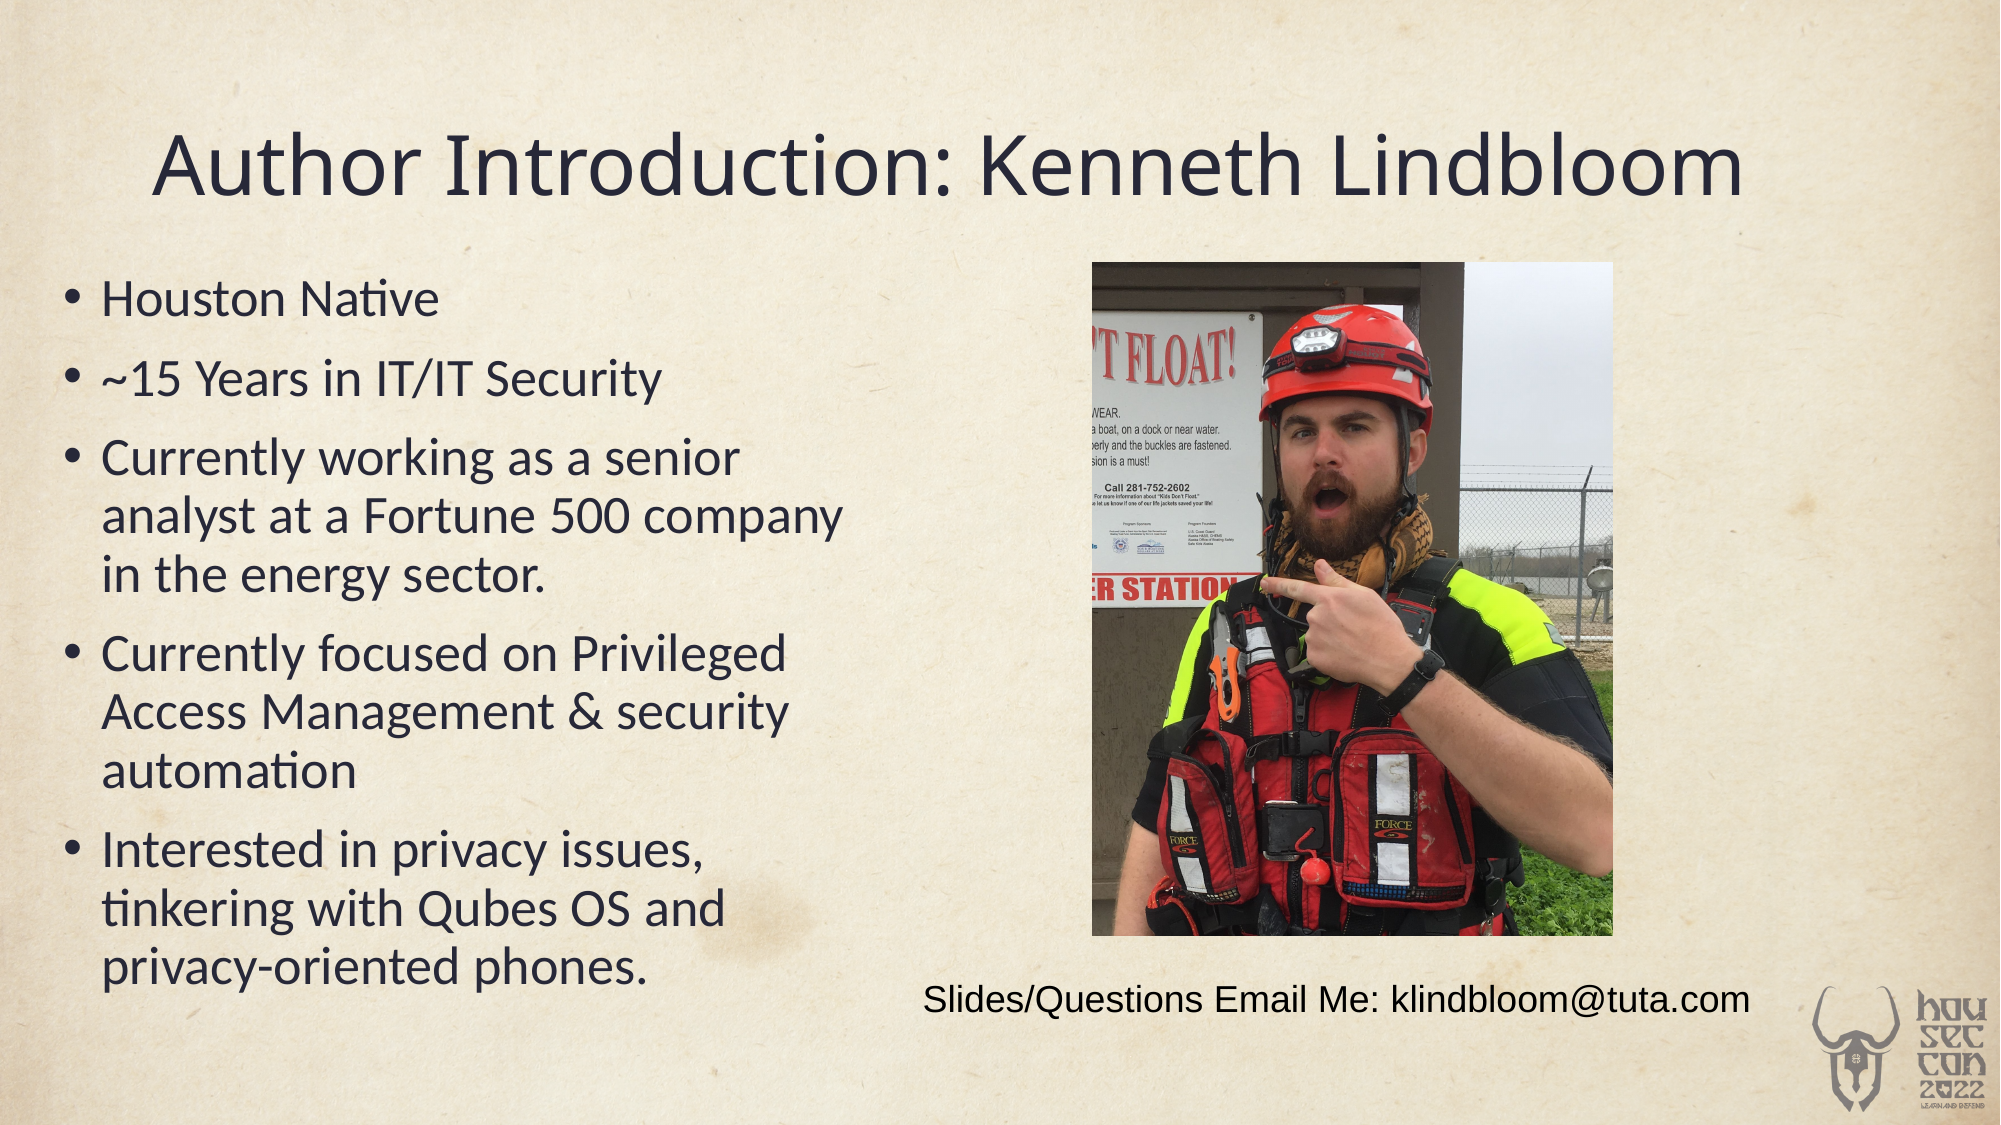

Author Introduction: Kenneth Lindbloom
Houston Native
~15 Years in IT/IT Security
Currently working as a senior analyst at a Fortune 500 company in the energy sector.
Currently focused on Privileged Access Management & security automation
Interested in privacy issues, tinkering with Qubes OS and privacy-oriented phones.
Slides/Questions Email Me: klindbloom@tuta.com